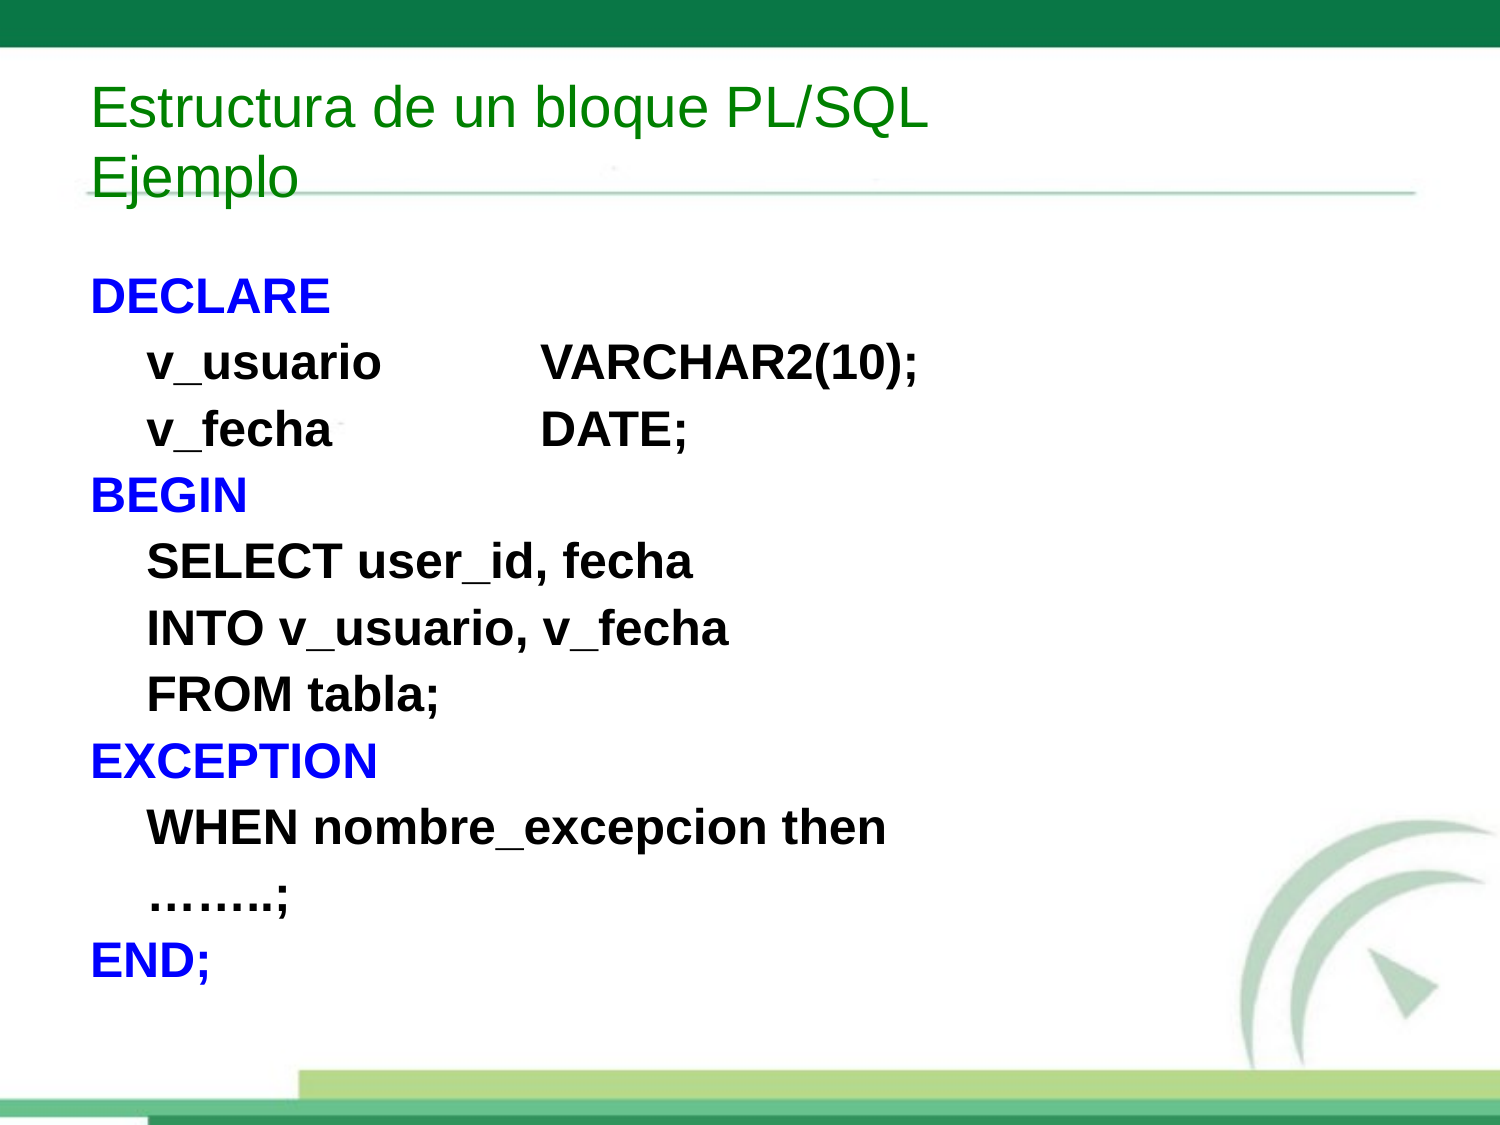

# Estructura de un bloque PL/SQL Ejemplo
DECLARE
	v_usuario		VARCHAR2(10);
	v_fecha		DATE;
BEGIN
	SELECT user_id, fecha
	INTO v_usuario, v_fecha
	FROM tabla;
EXCEPTION
	WHEN nombre_excepcion then
	……..;
END;